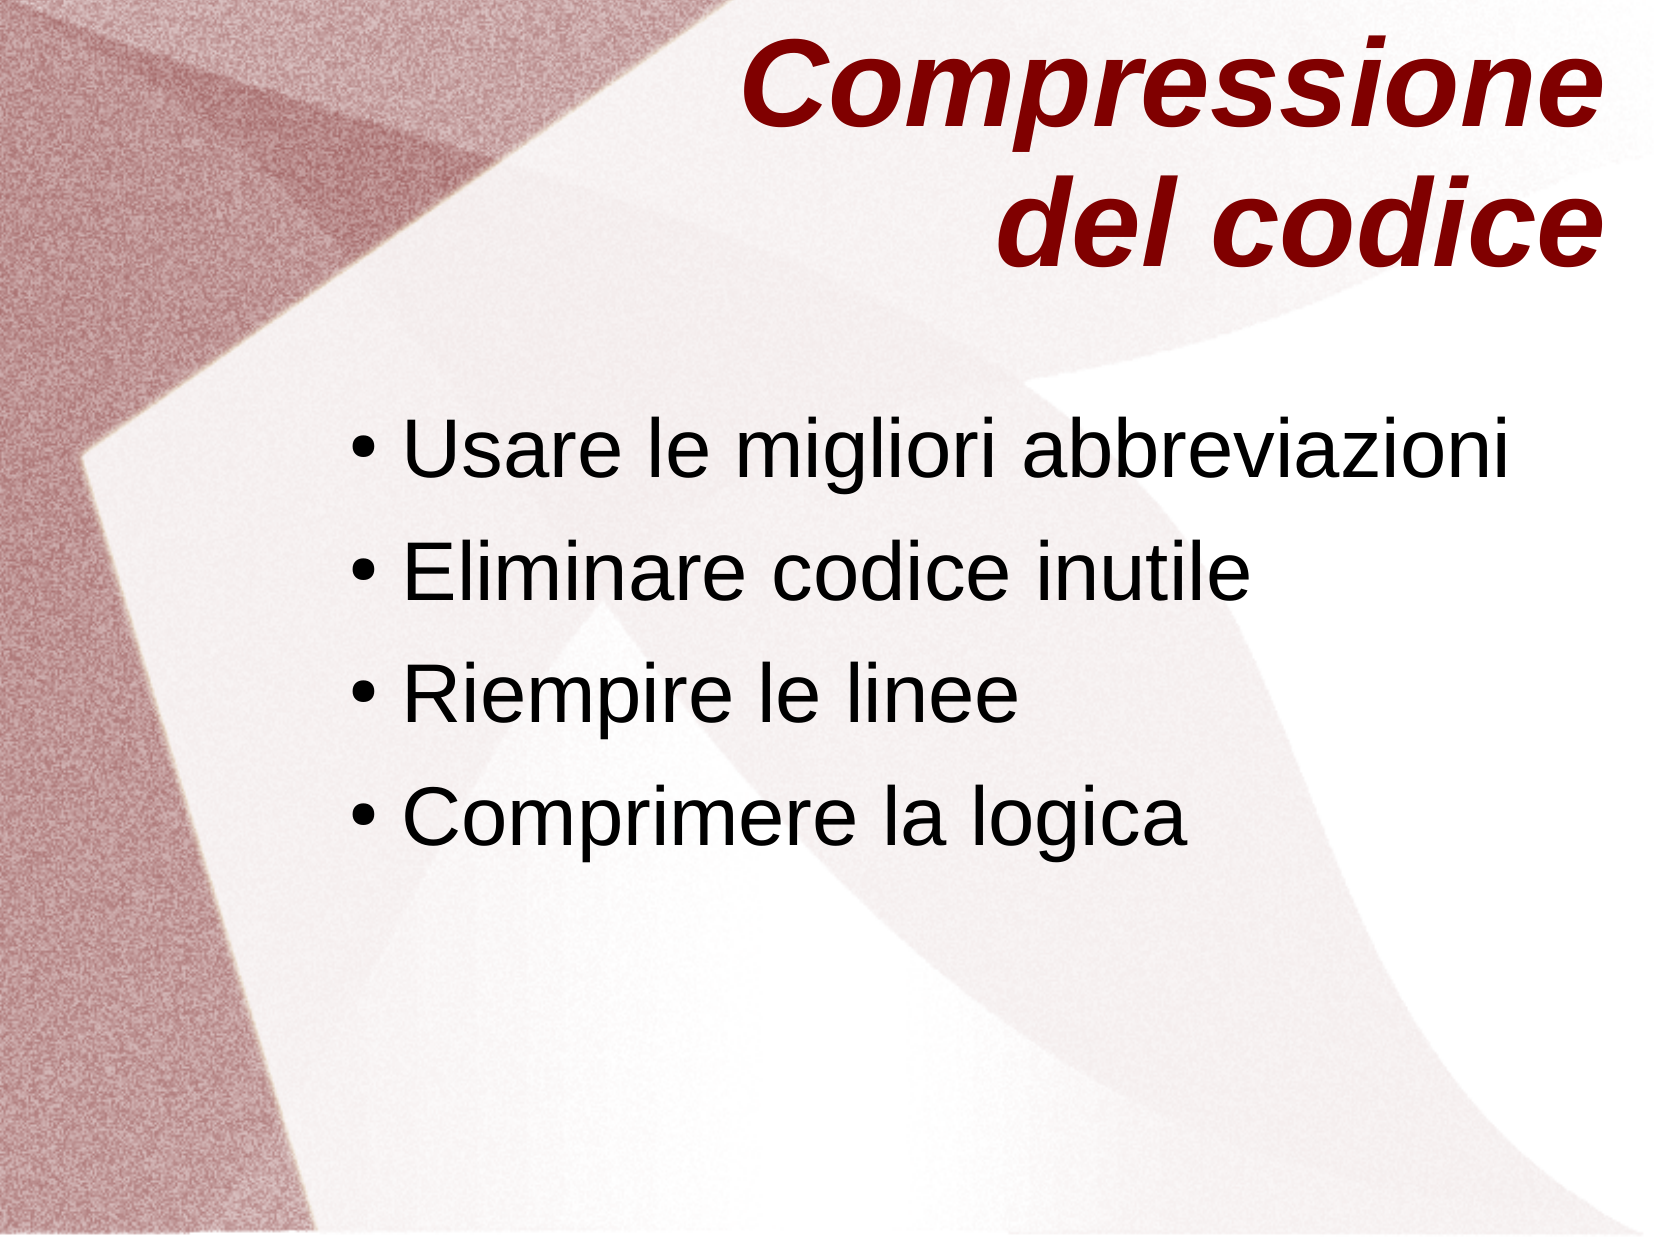

# Compressione del codice
Usare le migliori abbreviazioni
Eliminare codice inutile
Riempire le linee
Comprimere la logica